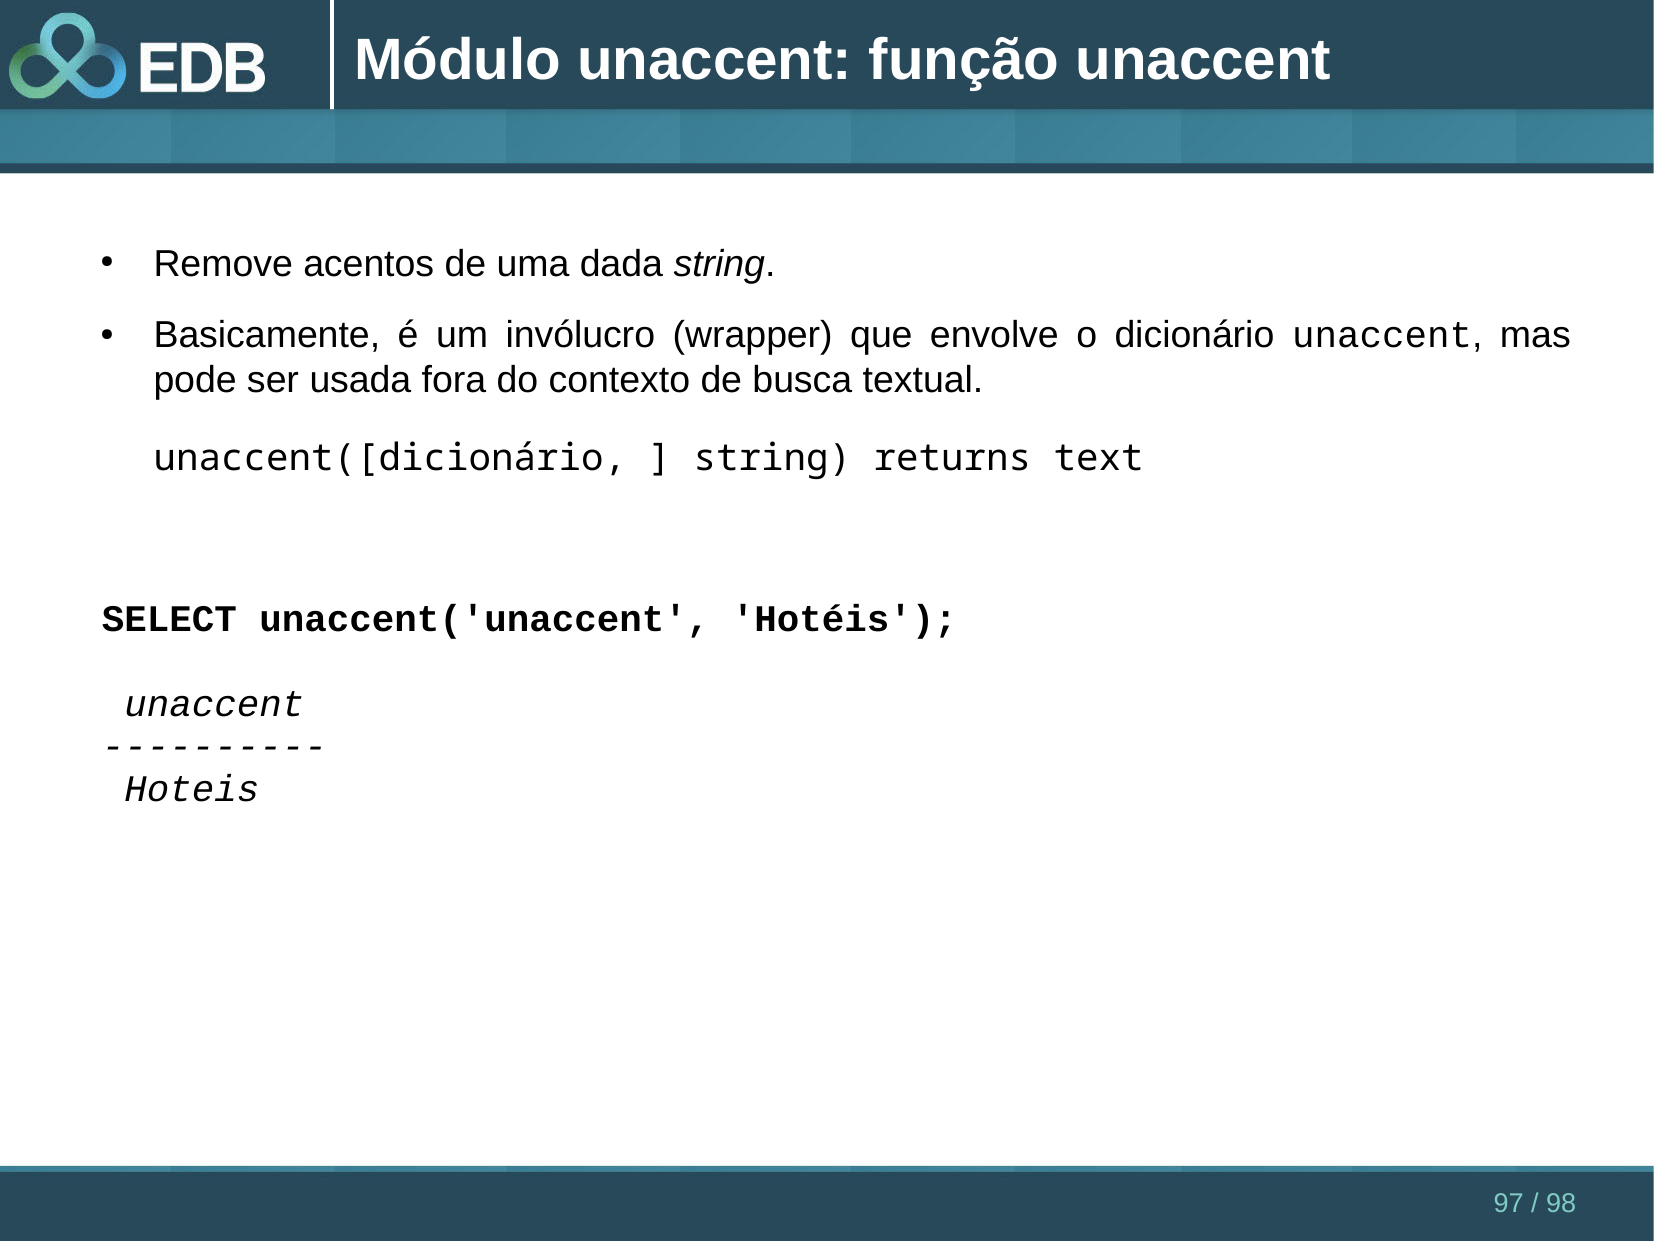

# Módulo unaccent: função unaccent
Remove acentos de uma dada string.
Basicamente, é um invólucro (wrapper) que envolve o dicionário unaccent, mas pode ser usada fora do contexto de busca textual.
unaccent([dicionário, ] string) returns text
SELECT unaccent('unaccent', 'Hotéis');
 unaccent
----------
 Hoteis